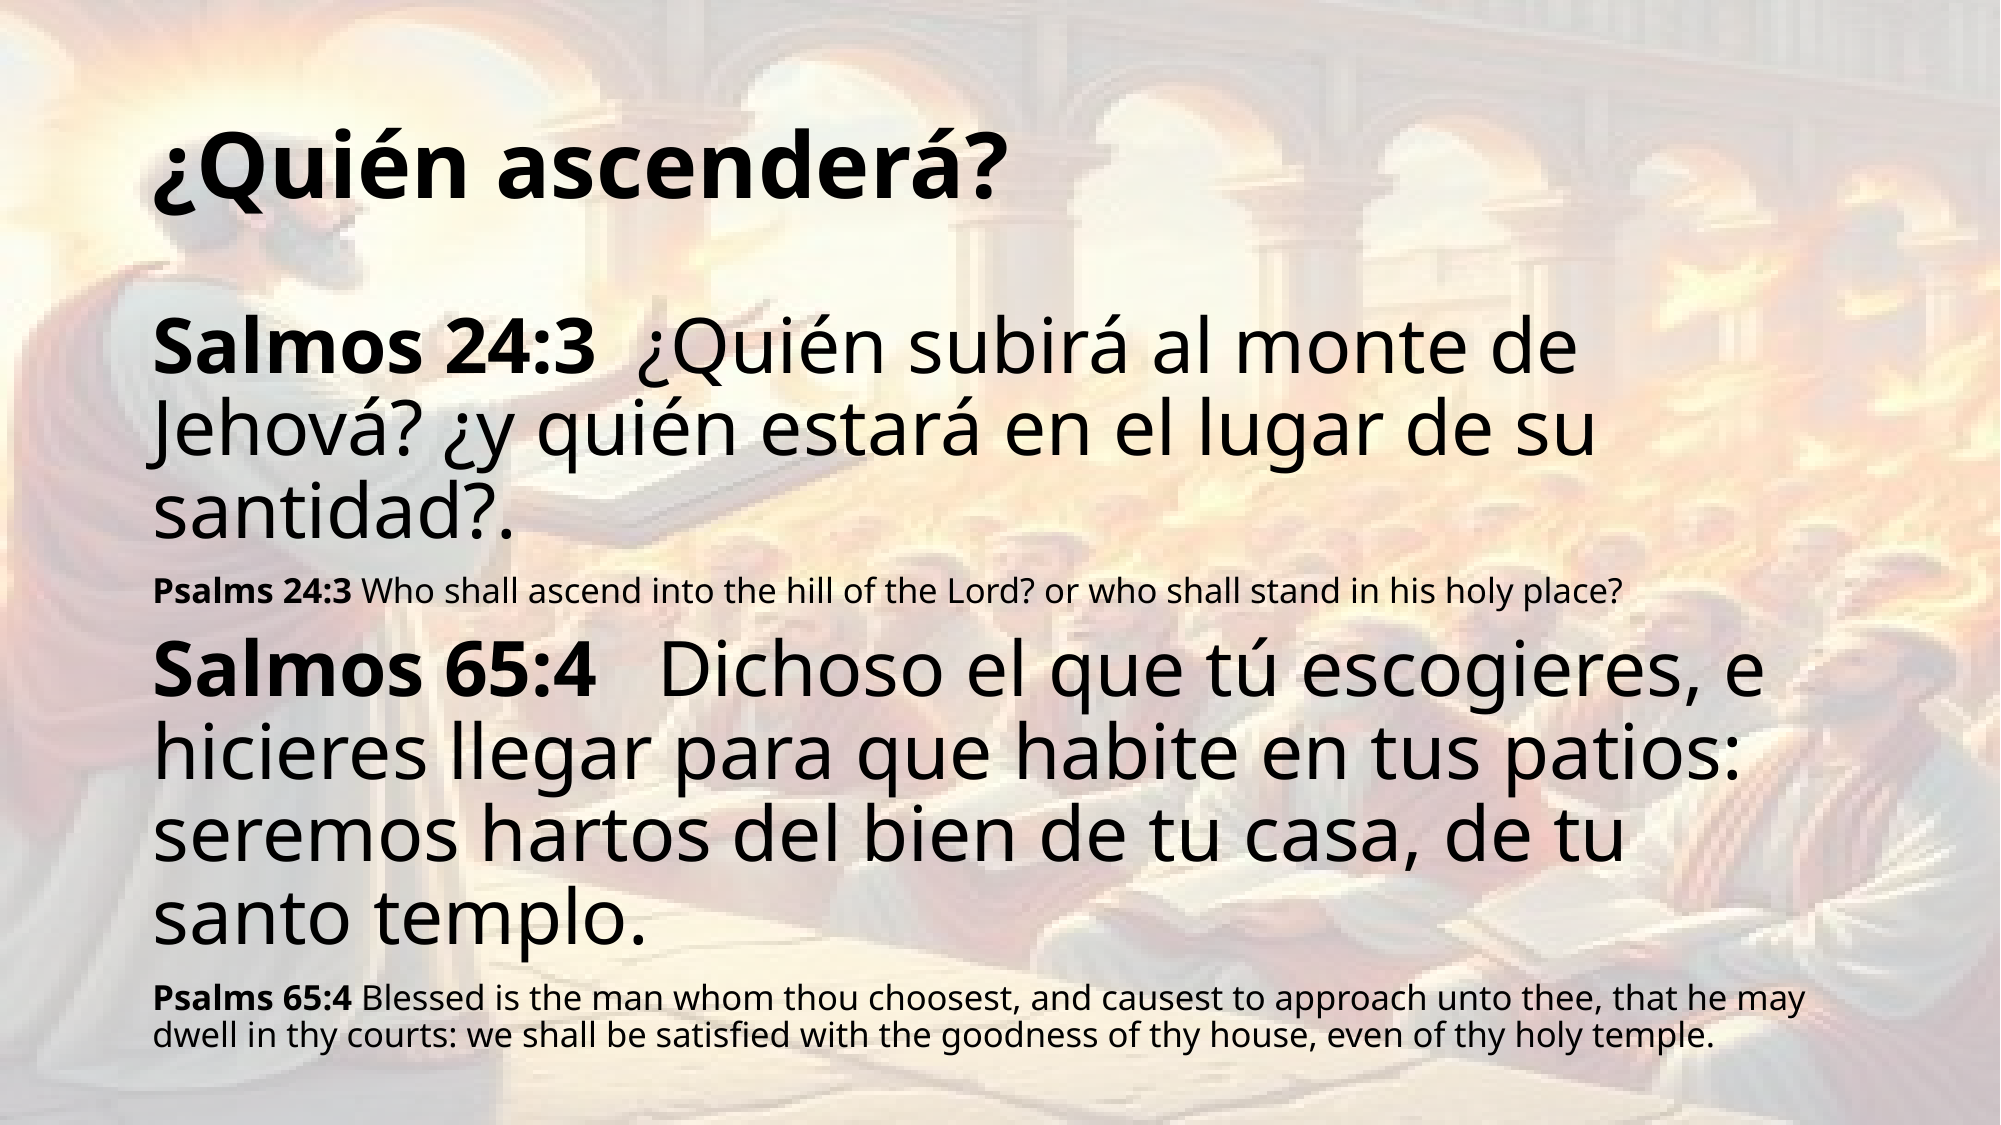

# ¿Quién ascenderá?
Salmos 24:3  ¿Quién subirá al monte de Jehová? ¿y quién estará en el lugar de su santidad?.
Psalms 24:3 Who shall ascend into the hill of the Lord? or who shall stand in his holy place?
Salmos 65:4   Dichoso el que tú escogieres, e hicieres llegar para que habite en tus patios: seremos hartos del bien de tu casa, de tu santo templo.
Psalms 65:4 Blessed is the man whom thou choosest, and causest to approach unto thee, that he may dwell in thy courts: we shall be satisfied with the goodness of thy house, even of thy holy temple.